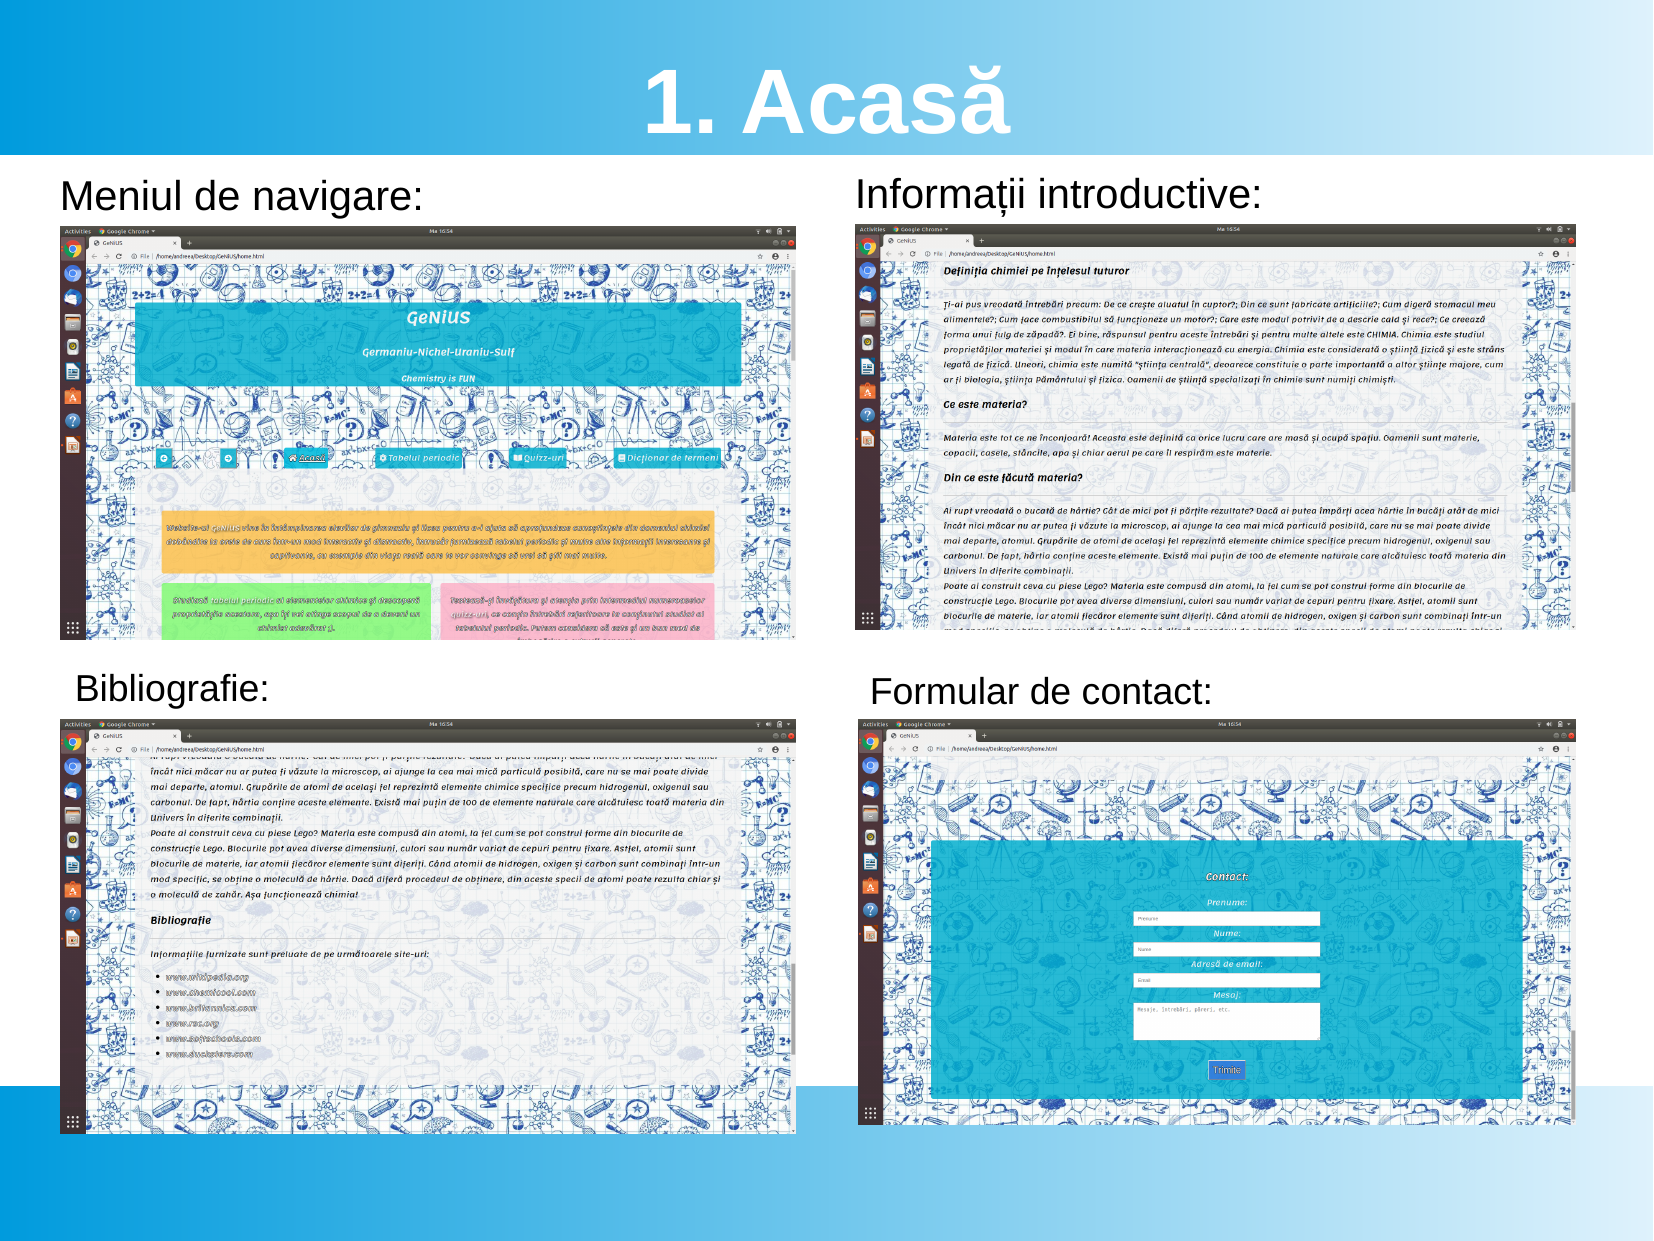

# 1. Acasă
Informații introductive:
Meniul de navigare:
Bibliografie:
Formular de contact: